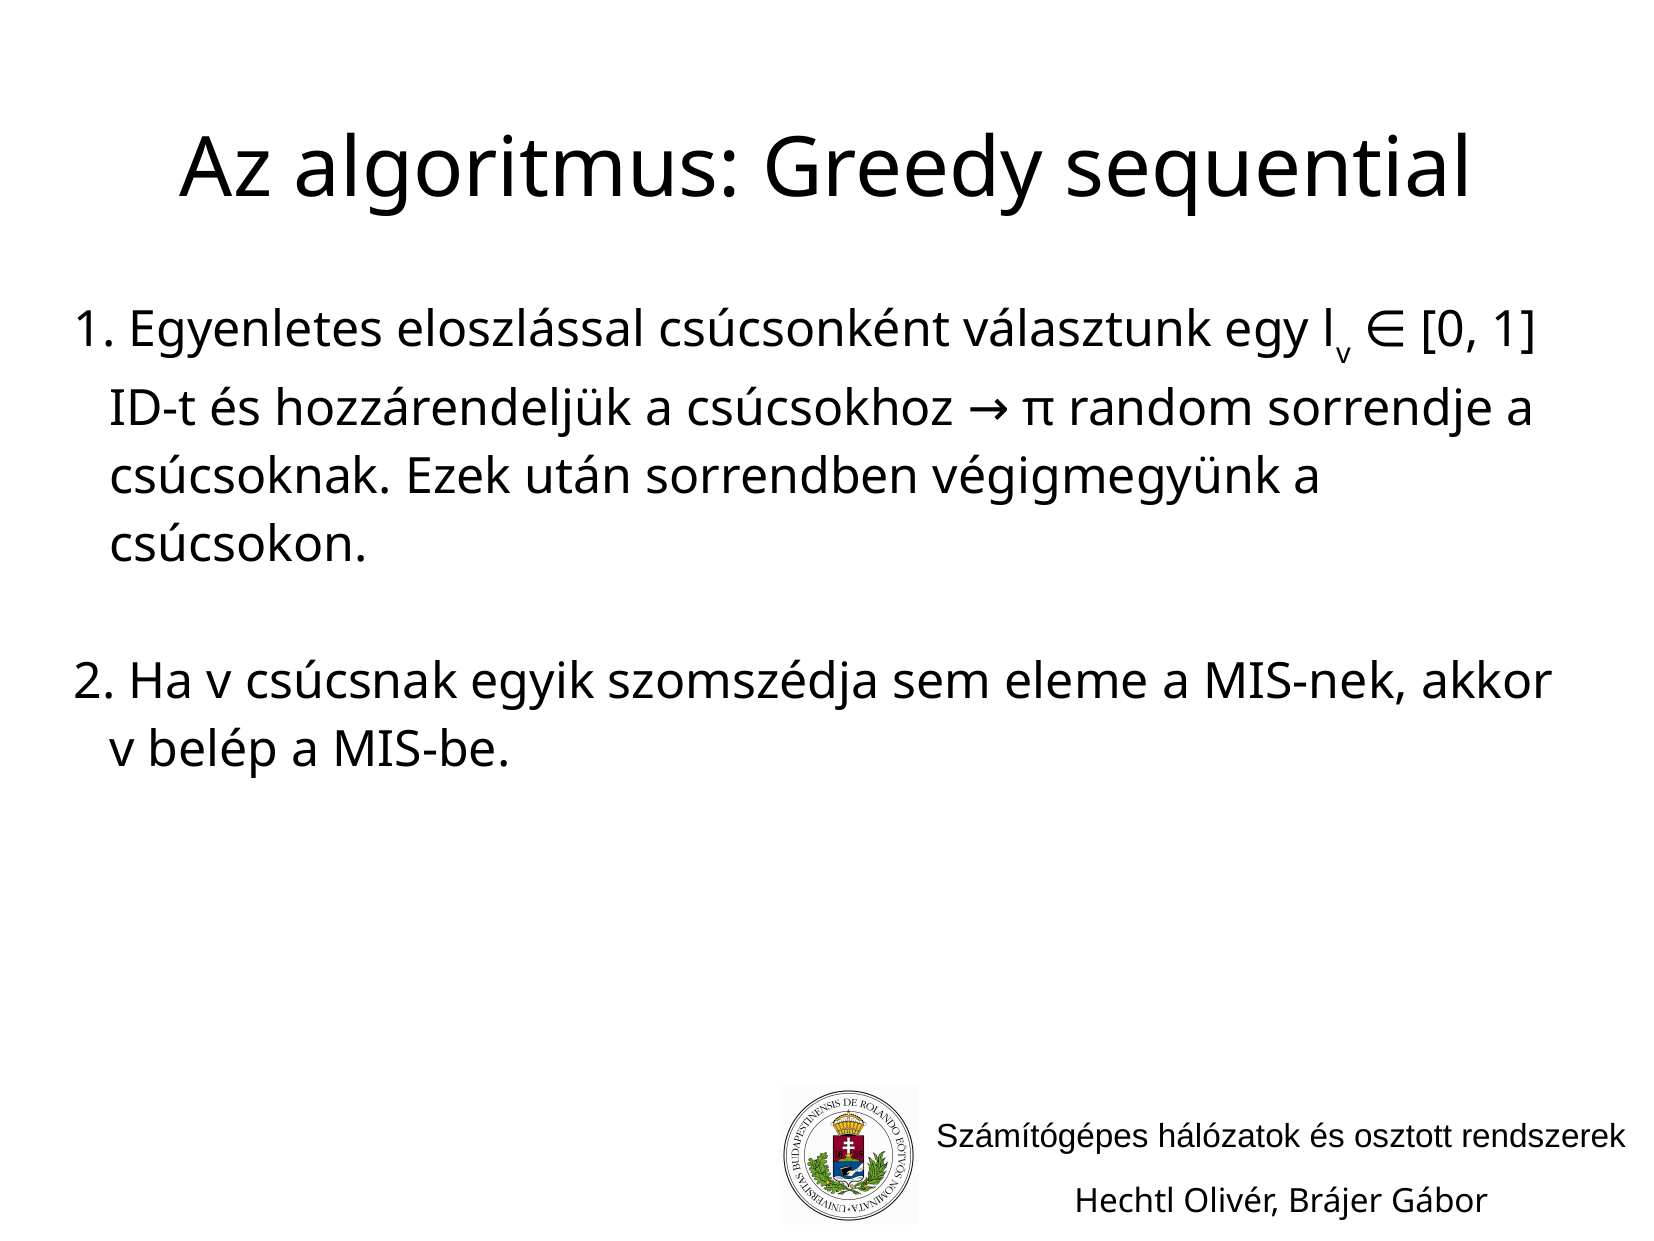

# Az algoritmus: Greedy sequential
 Egyenletes eloszlással csúcsonként választunk egy lv ∈ [0, 1] ID-t és hozzárendeljük a csúcsokhoz → π random sorrendje a csúcsoknak. Ezek után sorrendben végigmegyünk a csúcsokon.
 Ha v csúcsnak egyik szomszédja sem eleme a MIS-nek, akkor v belép a MIS-be.
Számítógépes hálózatok és osztott rendszerek
Hechtl Olivér, Brájer Gábor